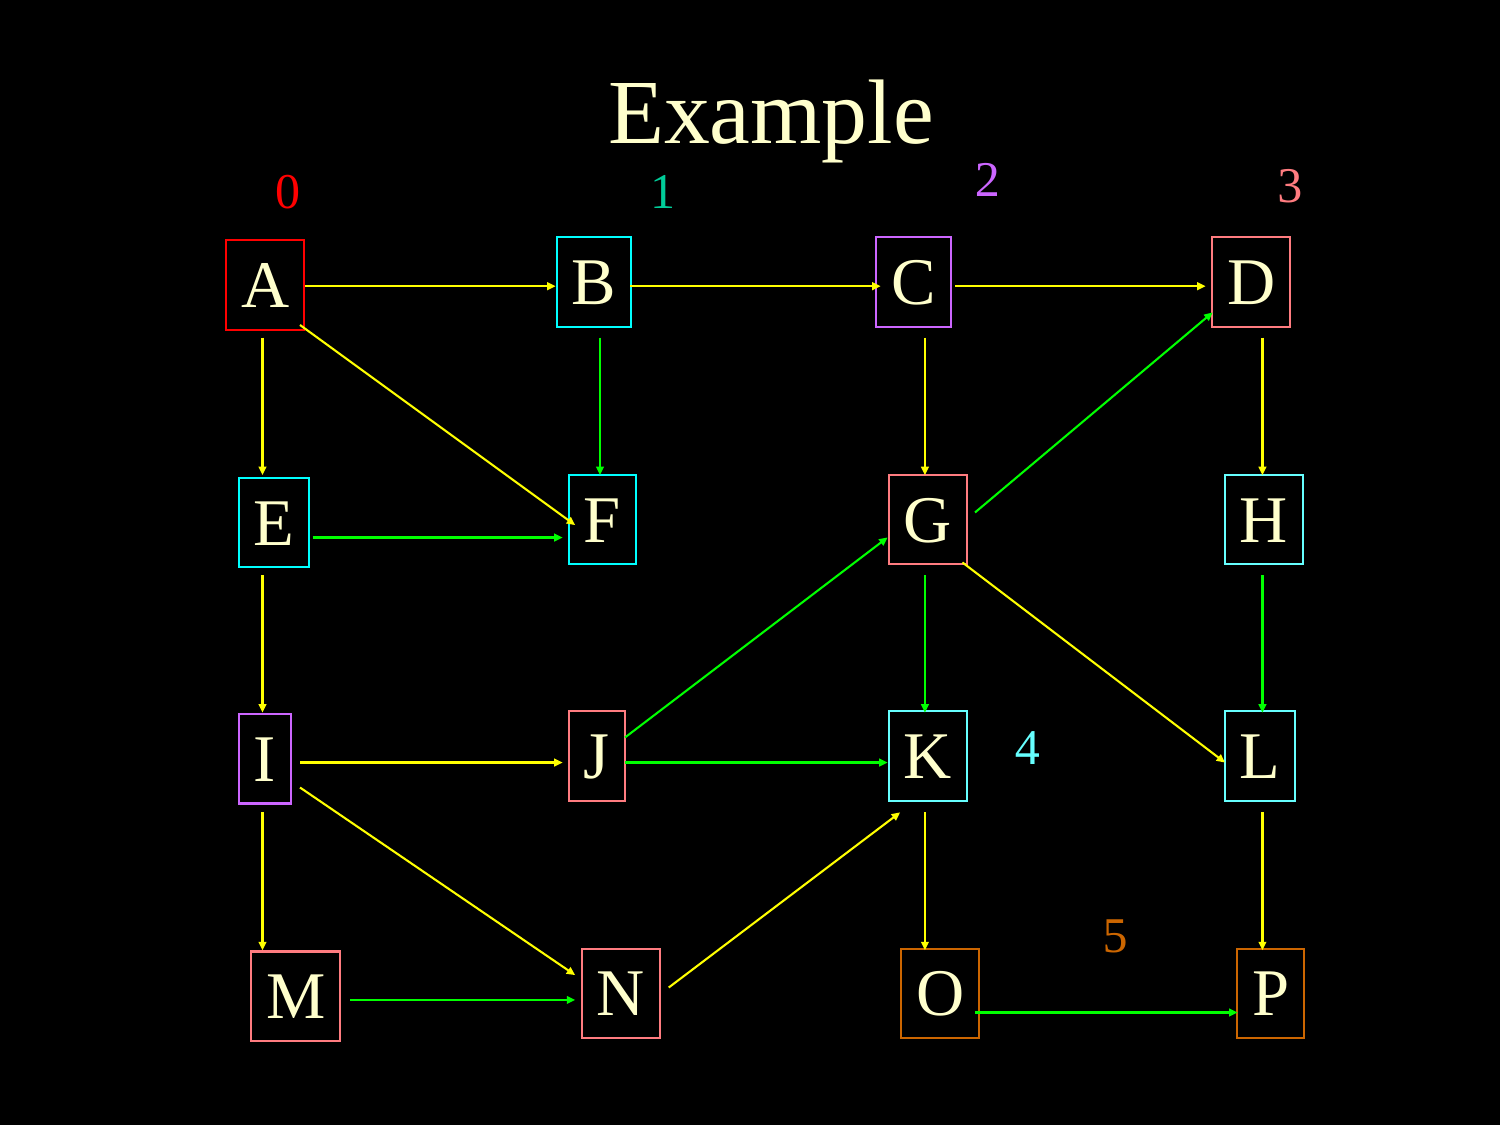

# Example
2
3
0
1
B
C
D
A
F
G
H
E
J
K
L
4
I
5
N
O
P
M